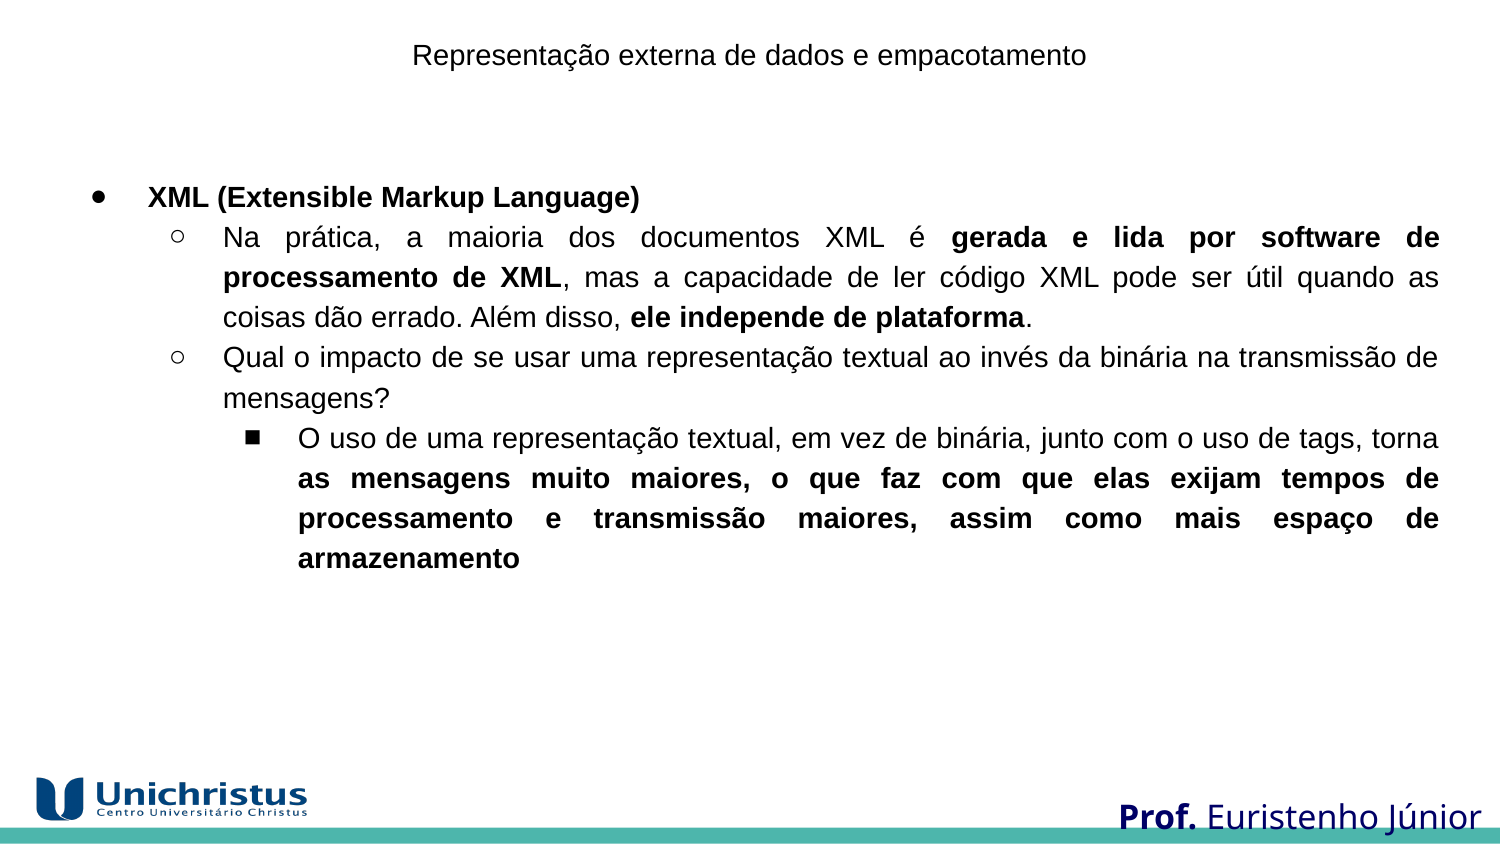

# Representação externa de dados e empacotamento
XML (Extensible Markup Language)
Na prática, a maioria dos documentos XML é gerada e lida por software de processamento de XML, mas a capacidade de ler código XML pode ser útil quando as coisas dão errado. Além disso, ele independe de plataforma.
Qual o impacto de se usar uma representação textual ao invés da binária na transmissão de mensagens?
O uso de uma representação textual, em vez de binária, junto com o uso de tags, torna as mensagens muito maiores, o que faz com que elas exijam tempos de processamento e transmissão maiores, assim como mais espaço de armazenamento